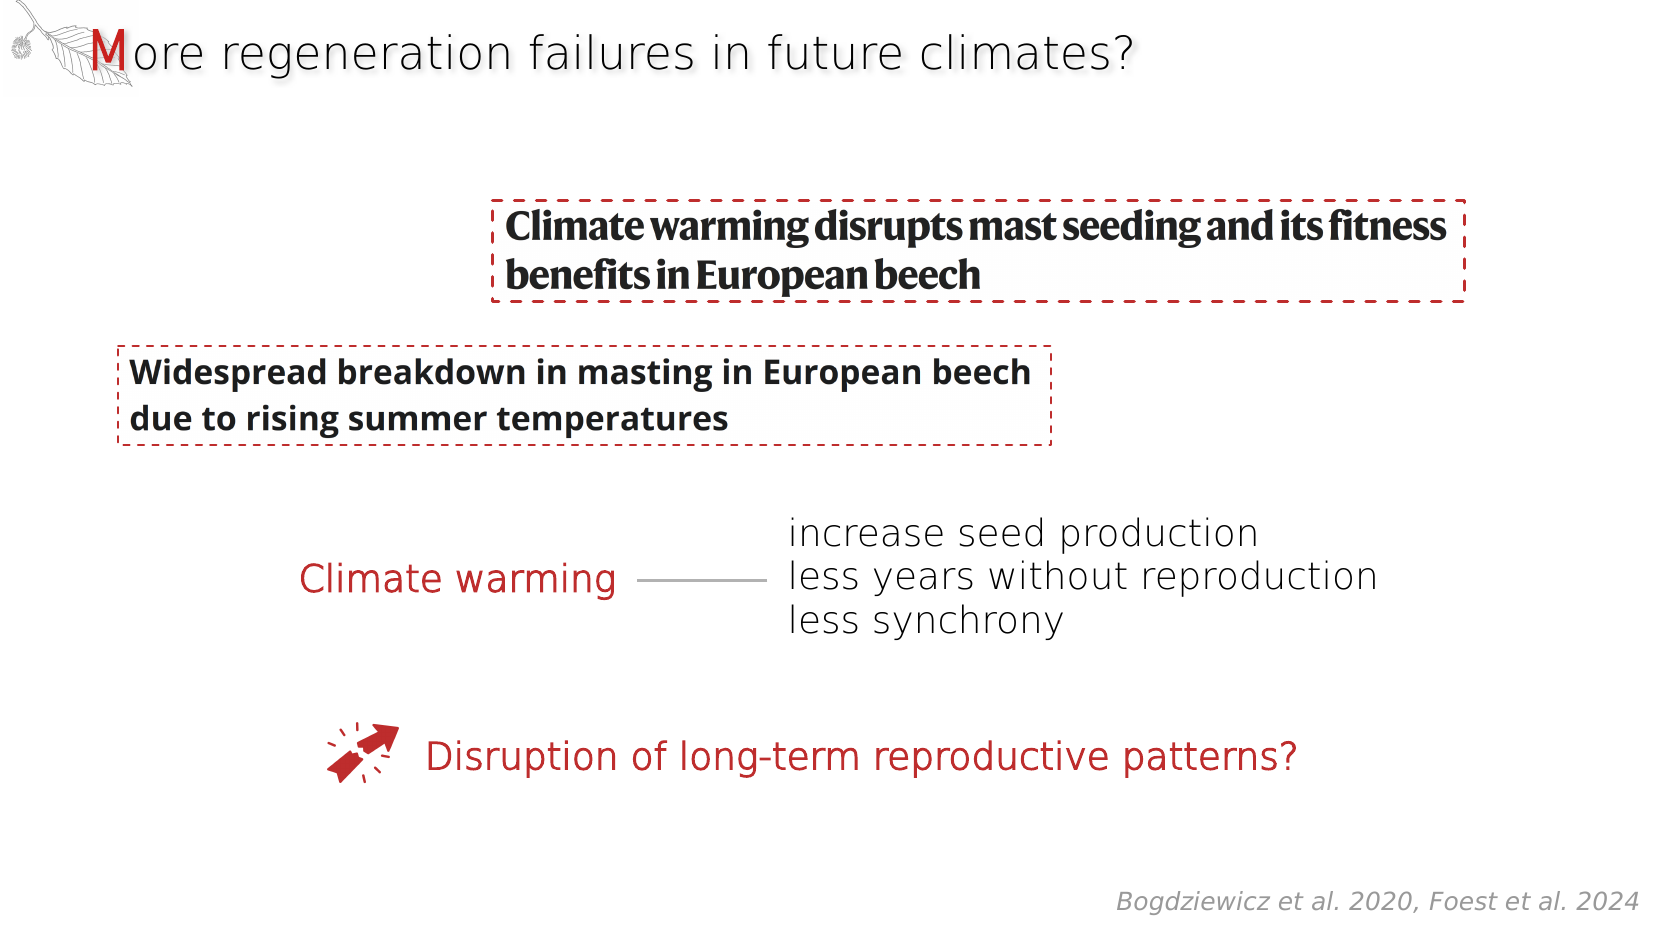

More regeneration failures in future climates?
increase seed production
less years without reproduction
less synchrony
Climate warming
Disruption of long-term reproductive patterns?
Bogdziewicz et al. 2020, Foest et al. 2024